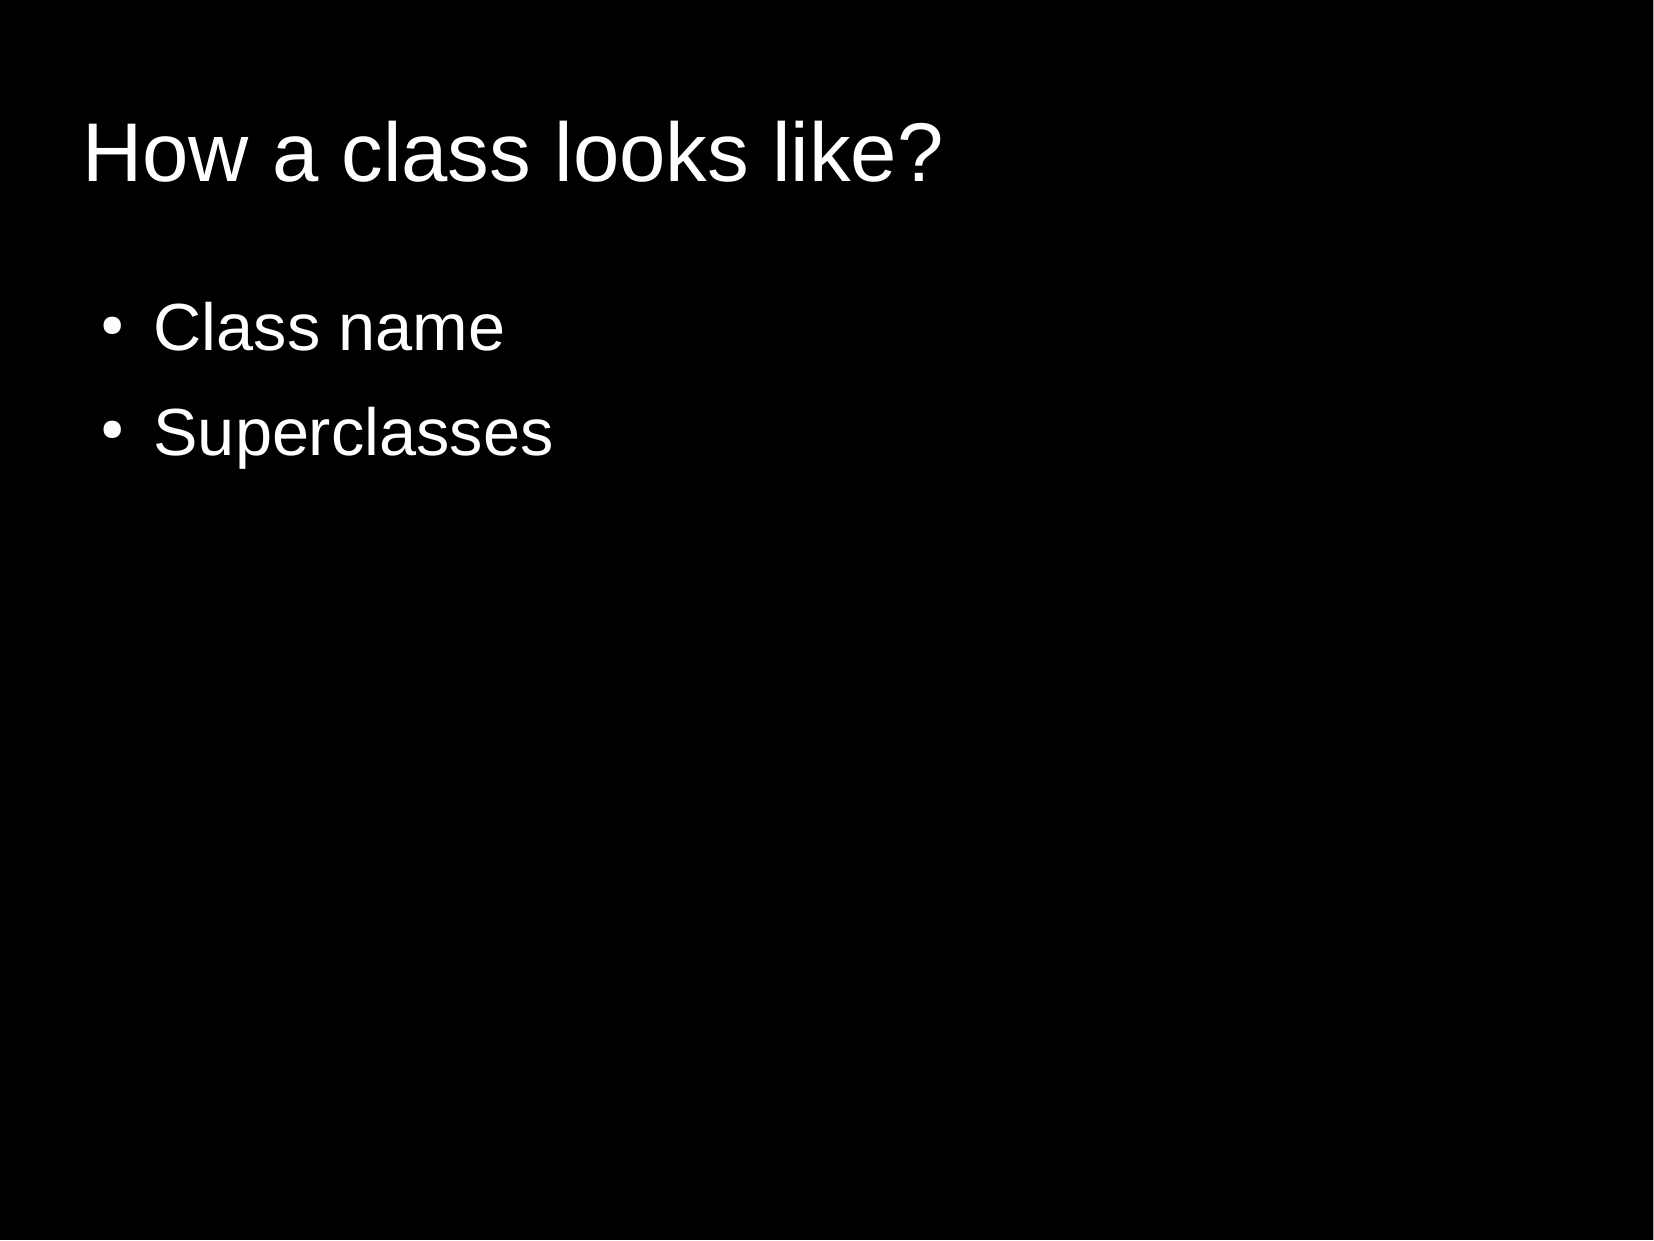

# How a class looks like?
Class name
Superclasses